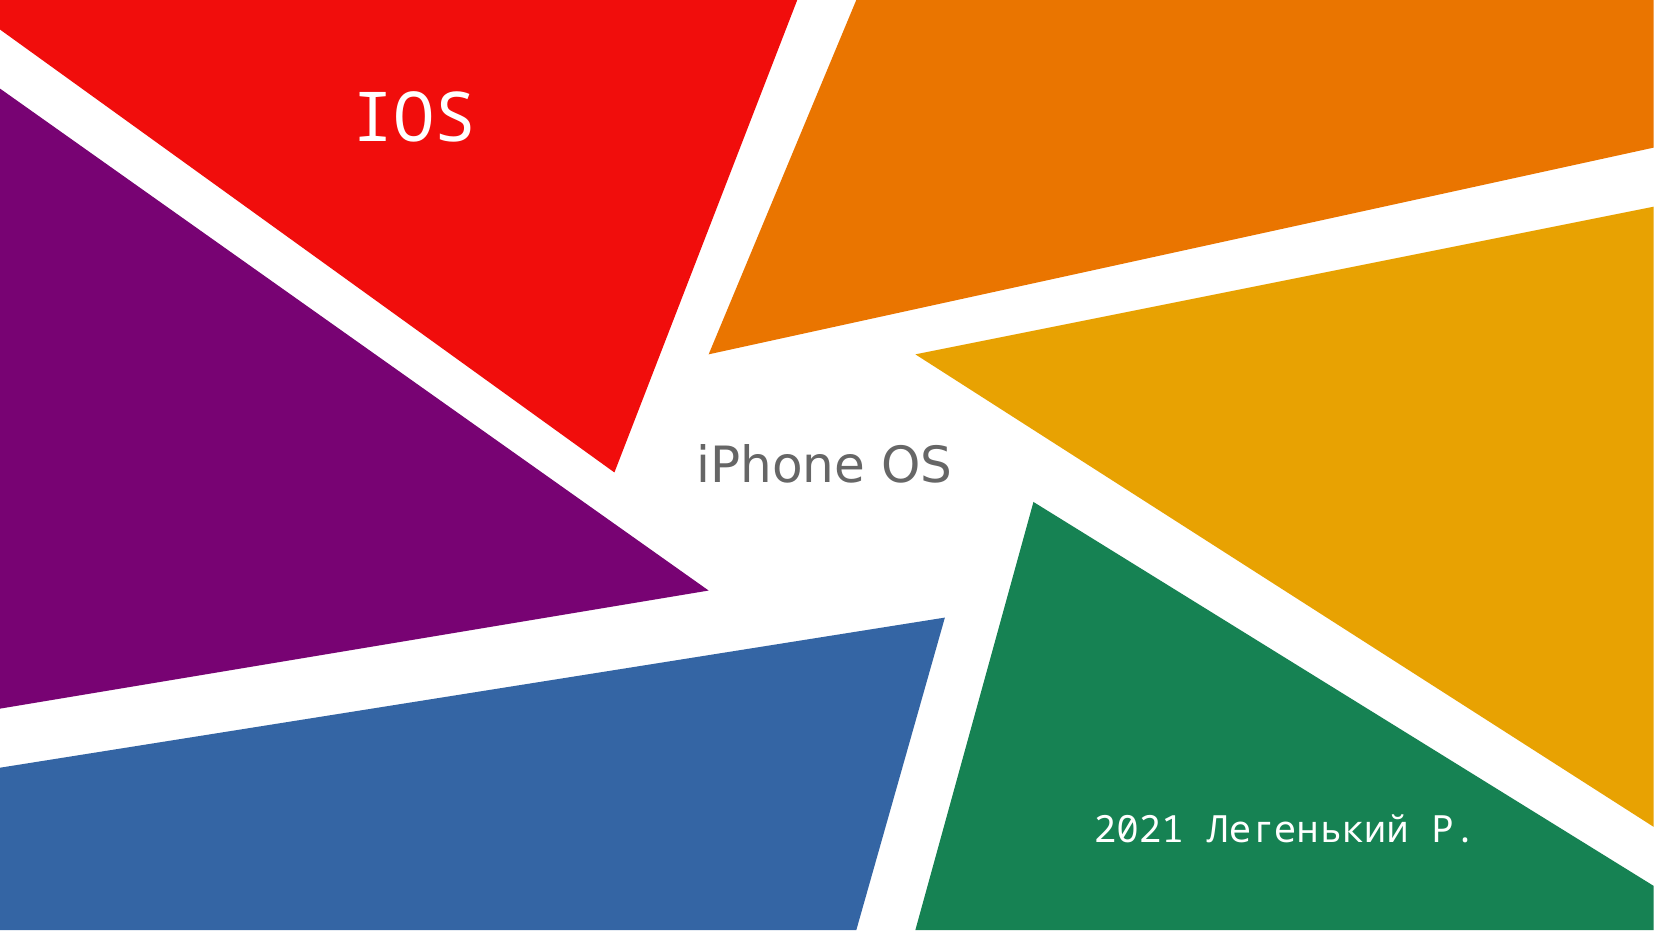

IOS
# iPhone OS
2021 Легенький Р.